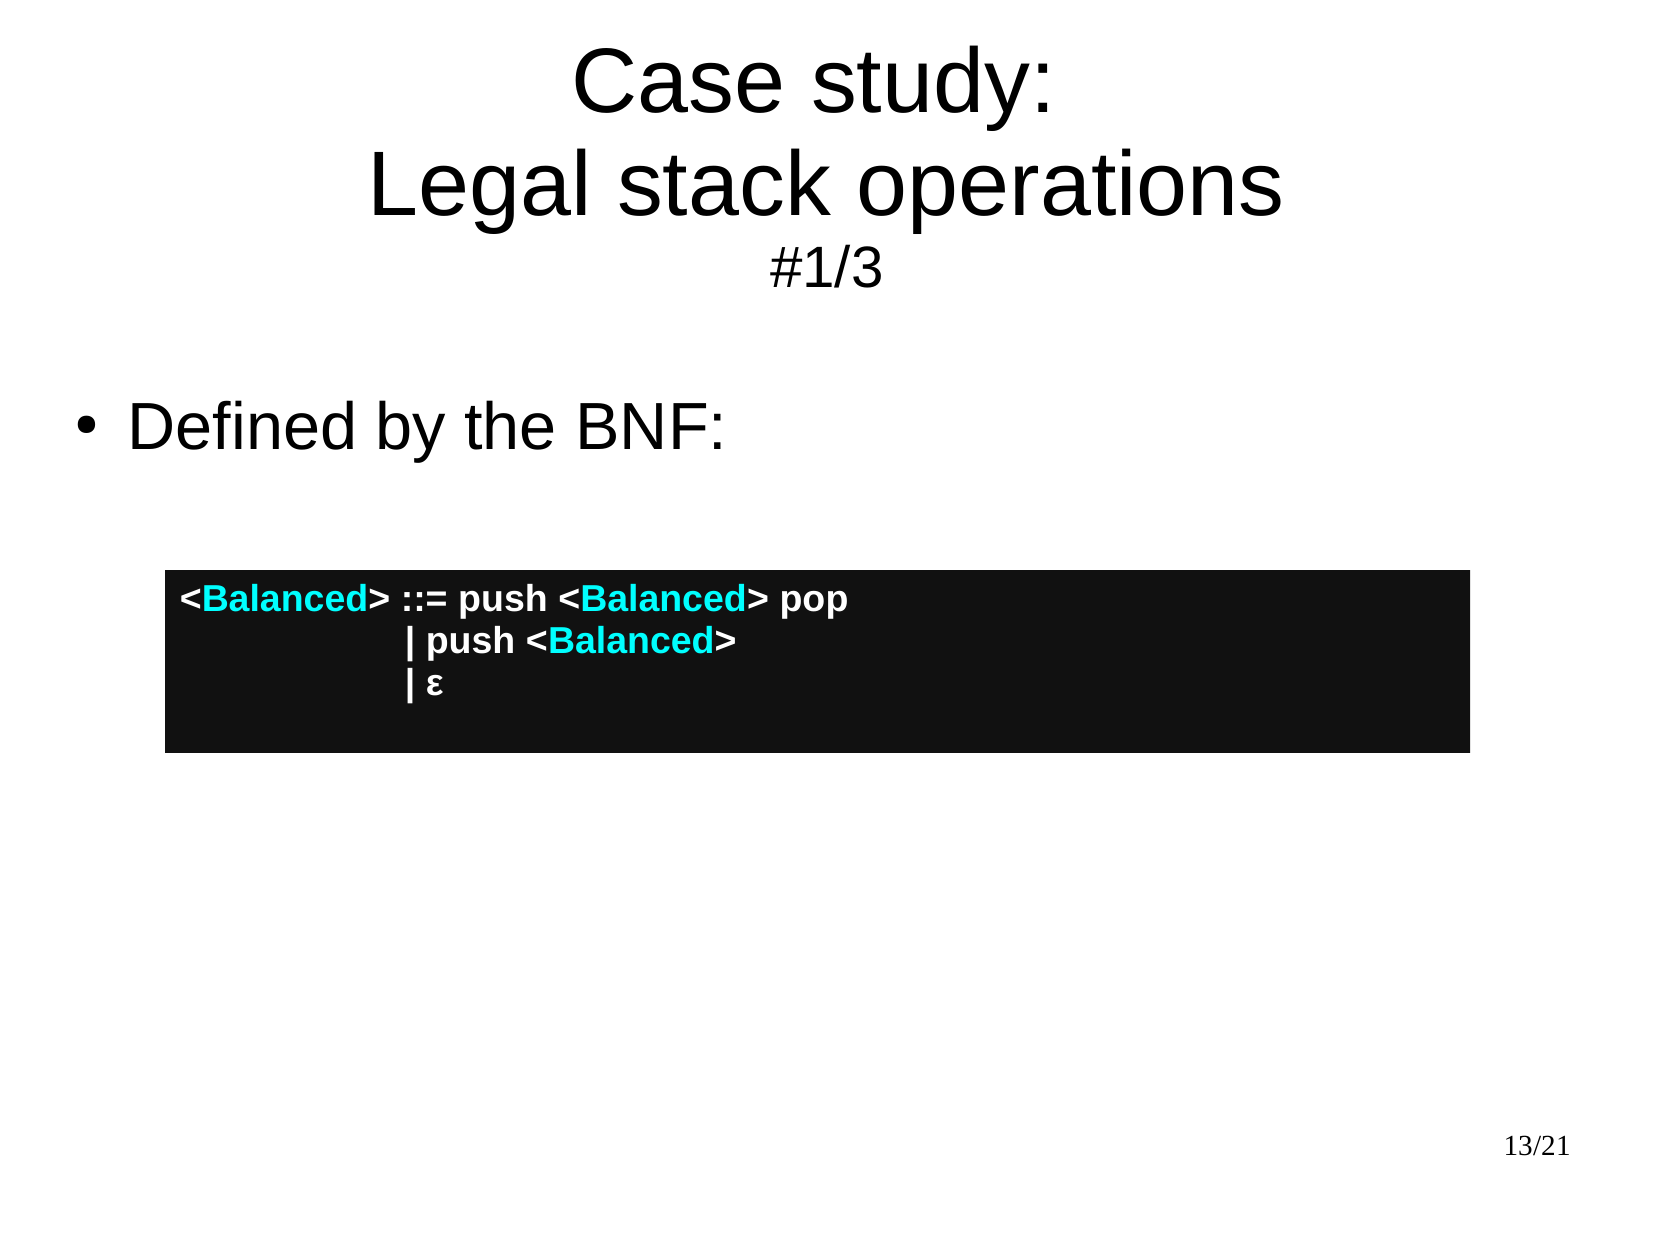

# Case study: Legal stack operations #1/3
Defined by the BNF:
<Balanced> ::= push <Balanced> pop
			| push <Balanced>
			| ε
13